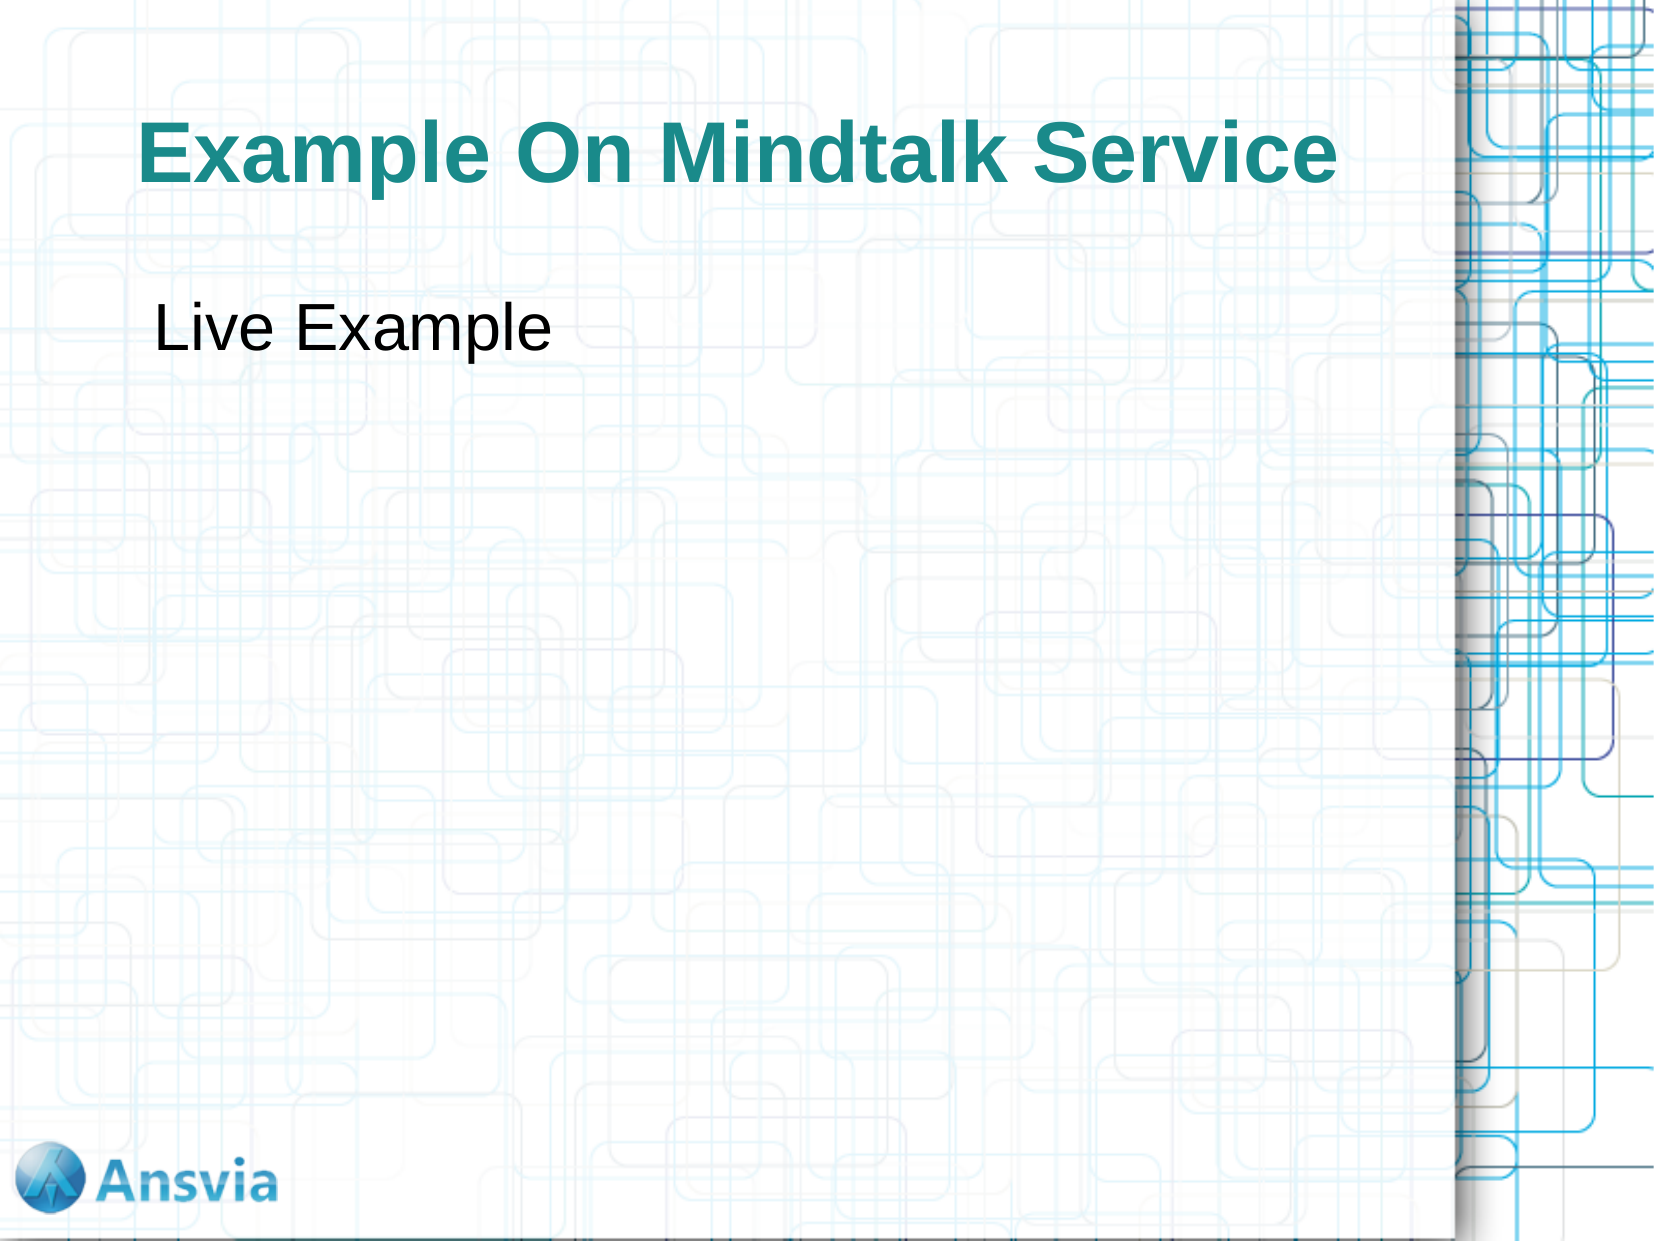

# Example On Mindtalk Service
Live Example